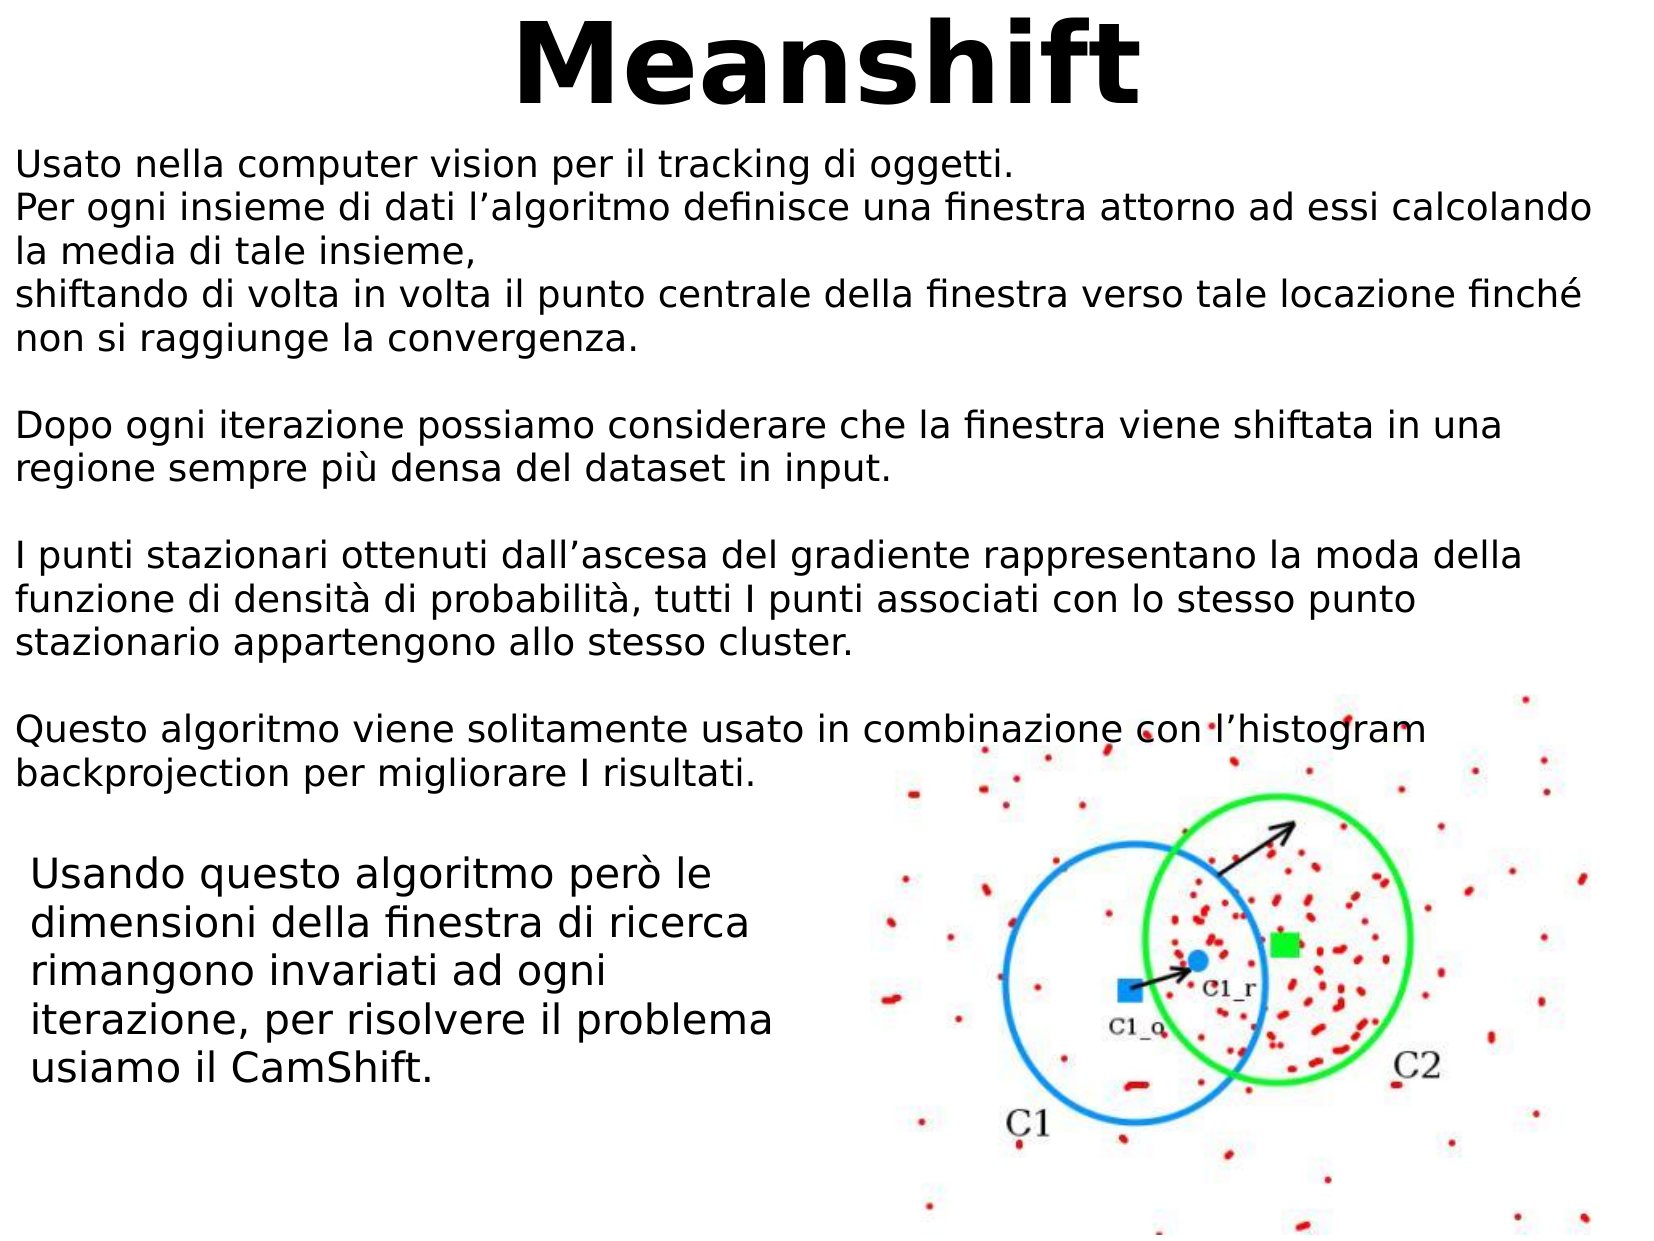

# Meanshift
Usato nella computer vision per il tracking di oggetti.
Per ogni insieme di dati l’algoritmo definisce una finestra attorno ad essi calcolando la media di tale insieme,
shiftando di volta in volta il punto centrale della finestra verso tale locazione finché non si raggiunge la convergenza.
Dopo ogni iterazione possiamo considerare che la finestra viene shiftata in una regione sempre più densa del dataset in input.
I punti stazionari ottenuti dall’ascesa del gradiente rappresentano la moda della funzione di densità di probabilità, tutti I punti associati con lo stesso punto stazionario appartengono allo stesso cluster.
Questo algoritmo viene solitamente usato in combinazione con l’histogram backprojection per migliorare I risultati.
Usando questo algoritmo però le dimensioni della finestra di ricerca rimangono invariati ad ogni iterazione, per risolvere il problema usiamo il CamShift.